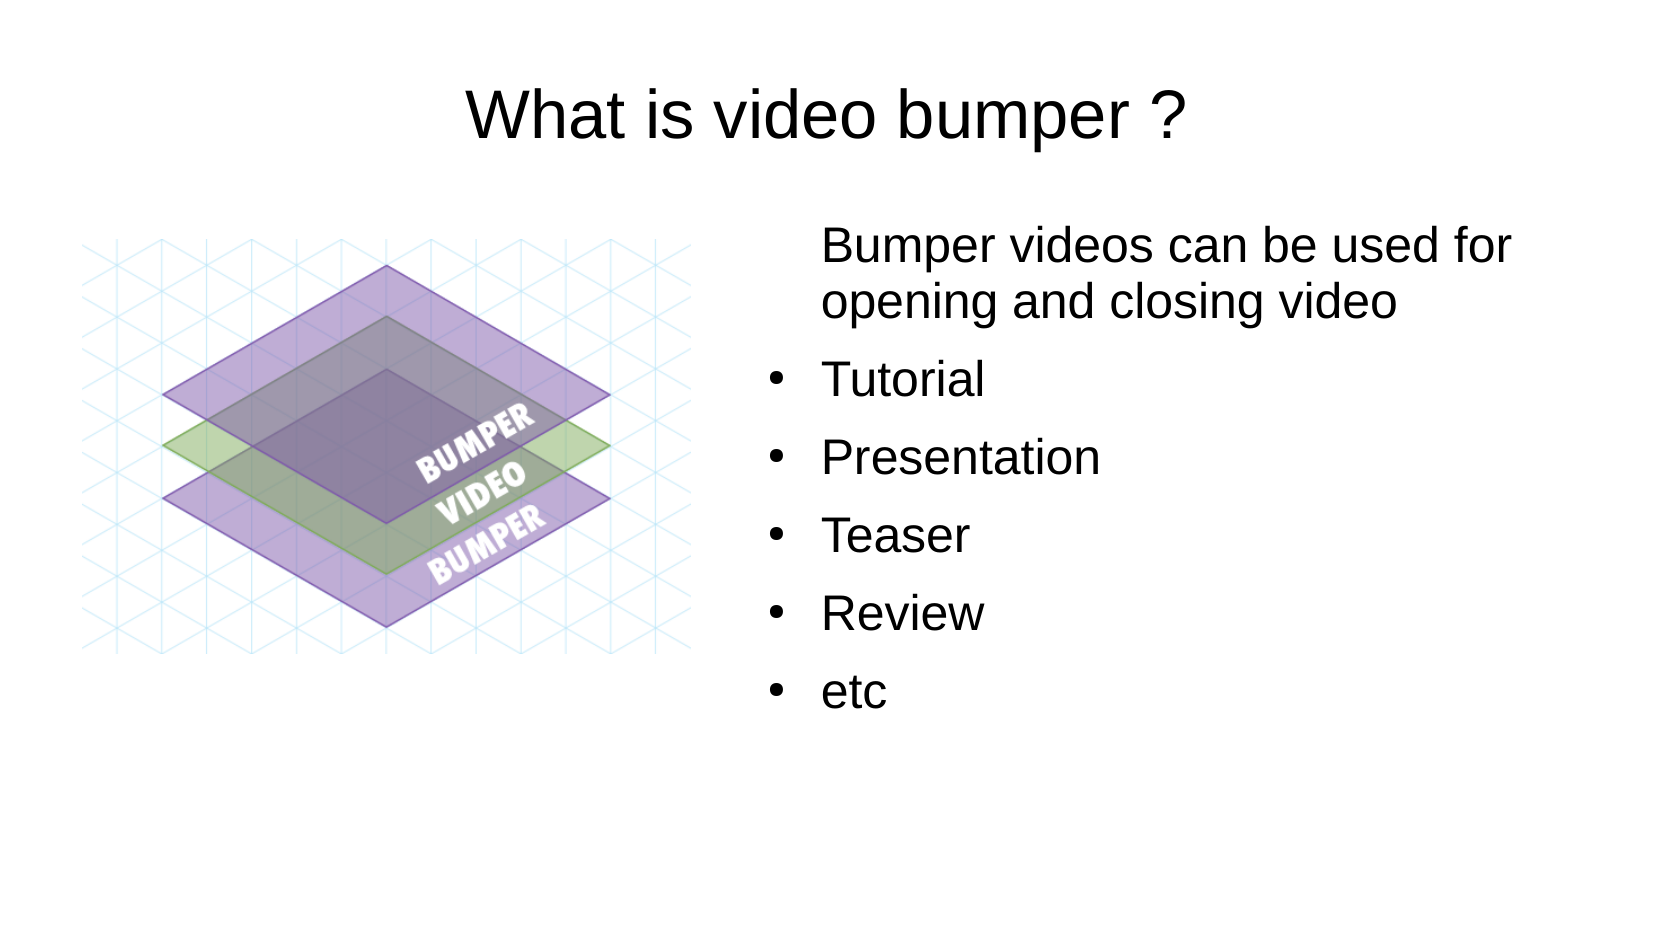

# What is video bumper ?
Bumper videos can be used for opening and closing video
Tutorial
Presentation
Teaser
Review
etc